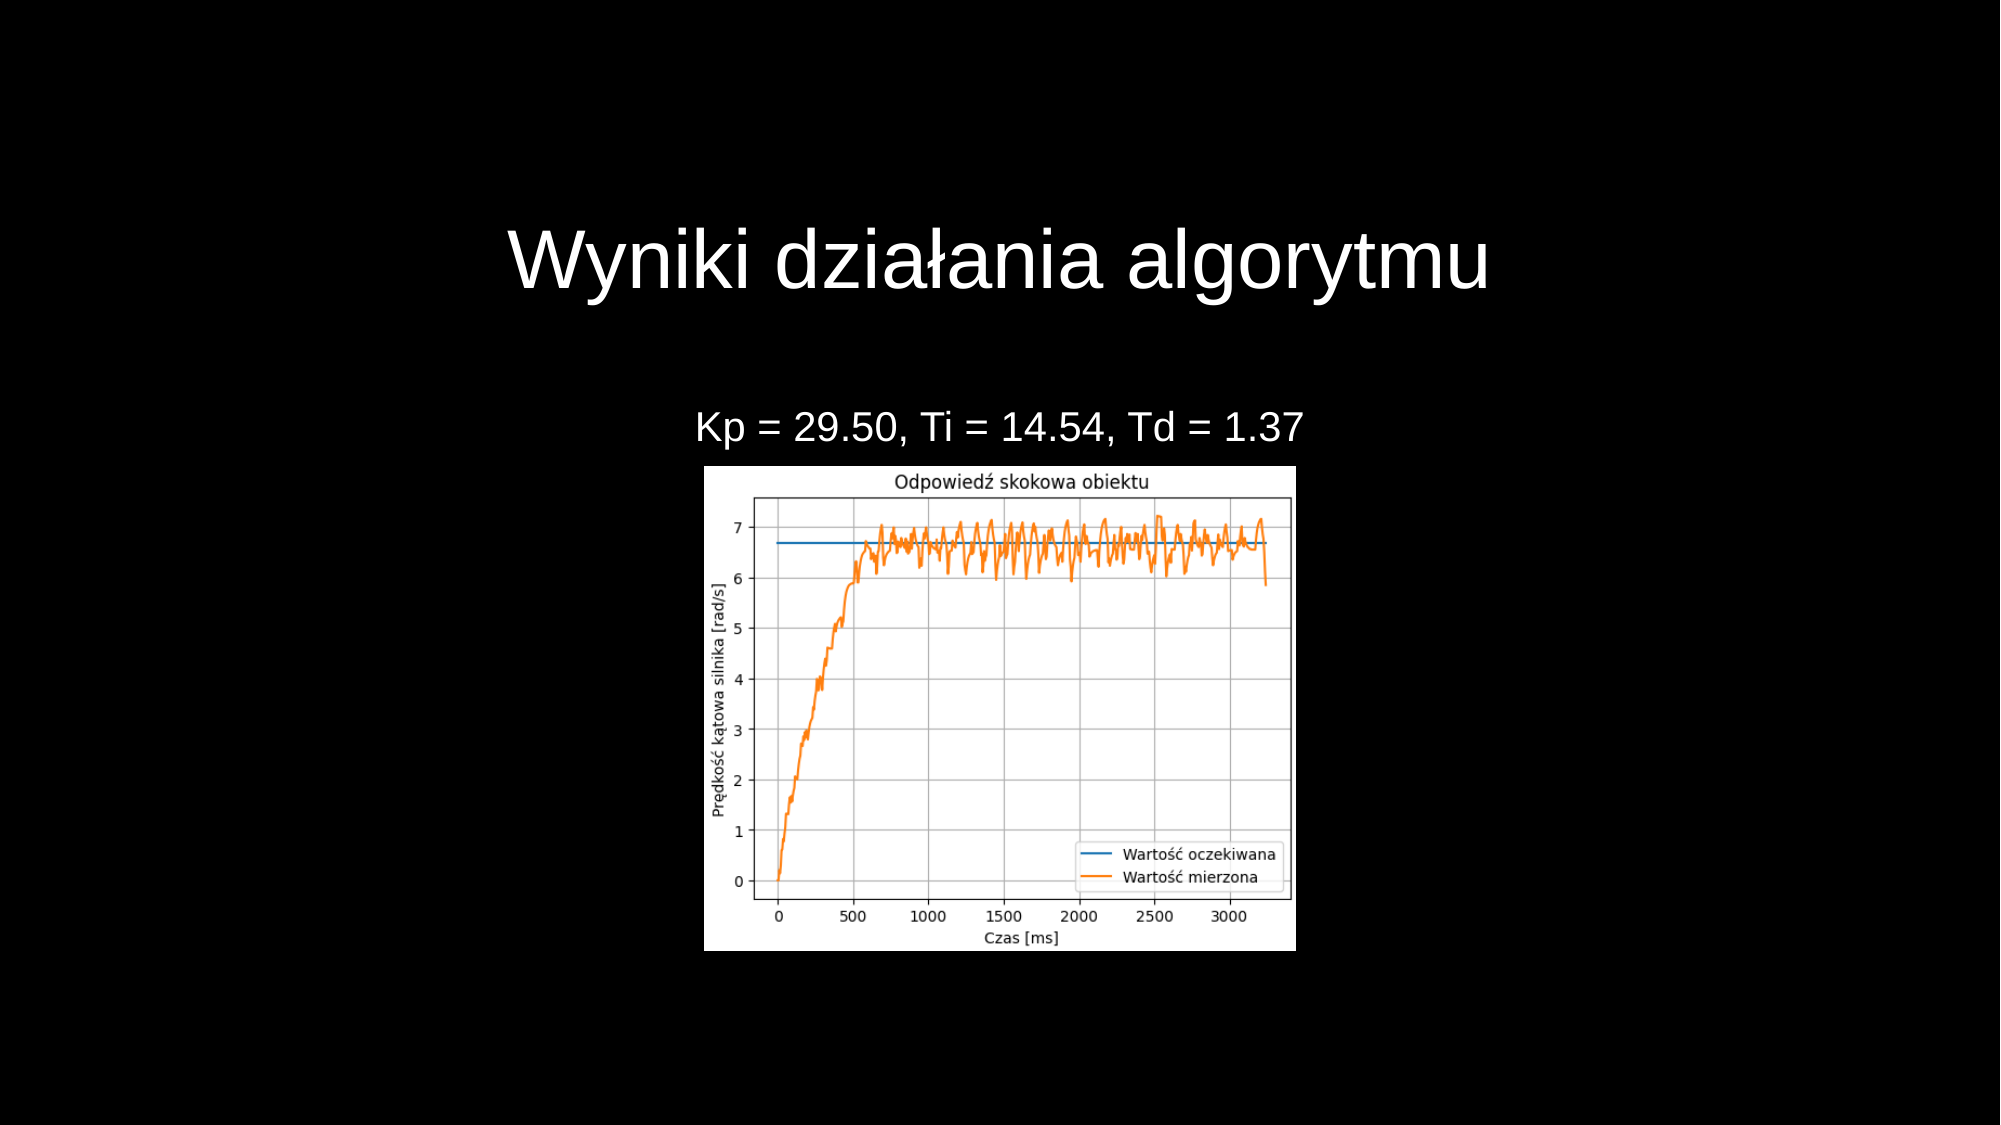

# Wyniki działania algorytmu
Kp = 29.50, Ti = 14.54, Td = 1.37